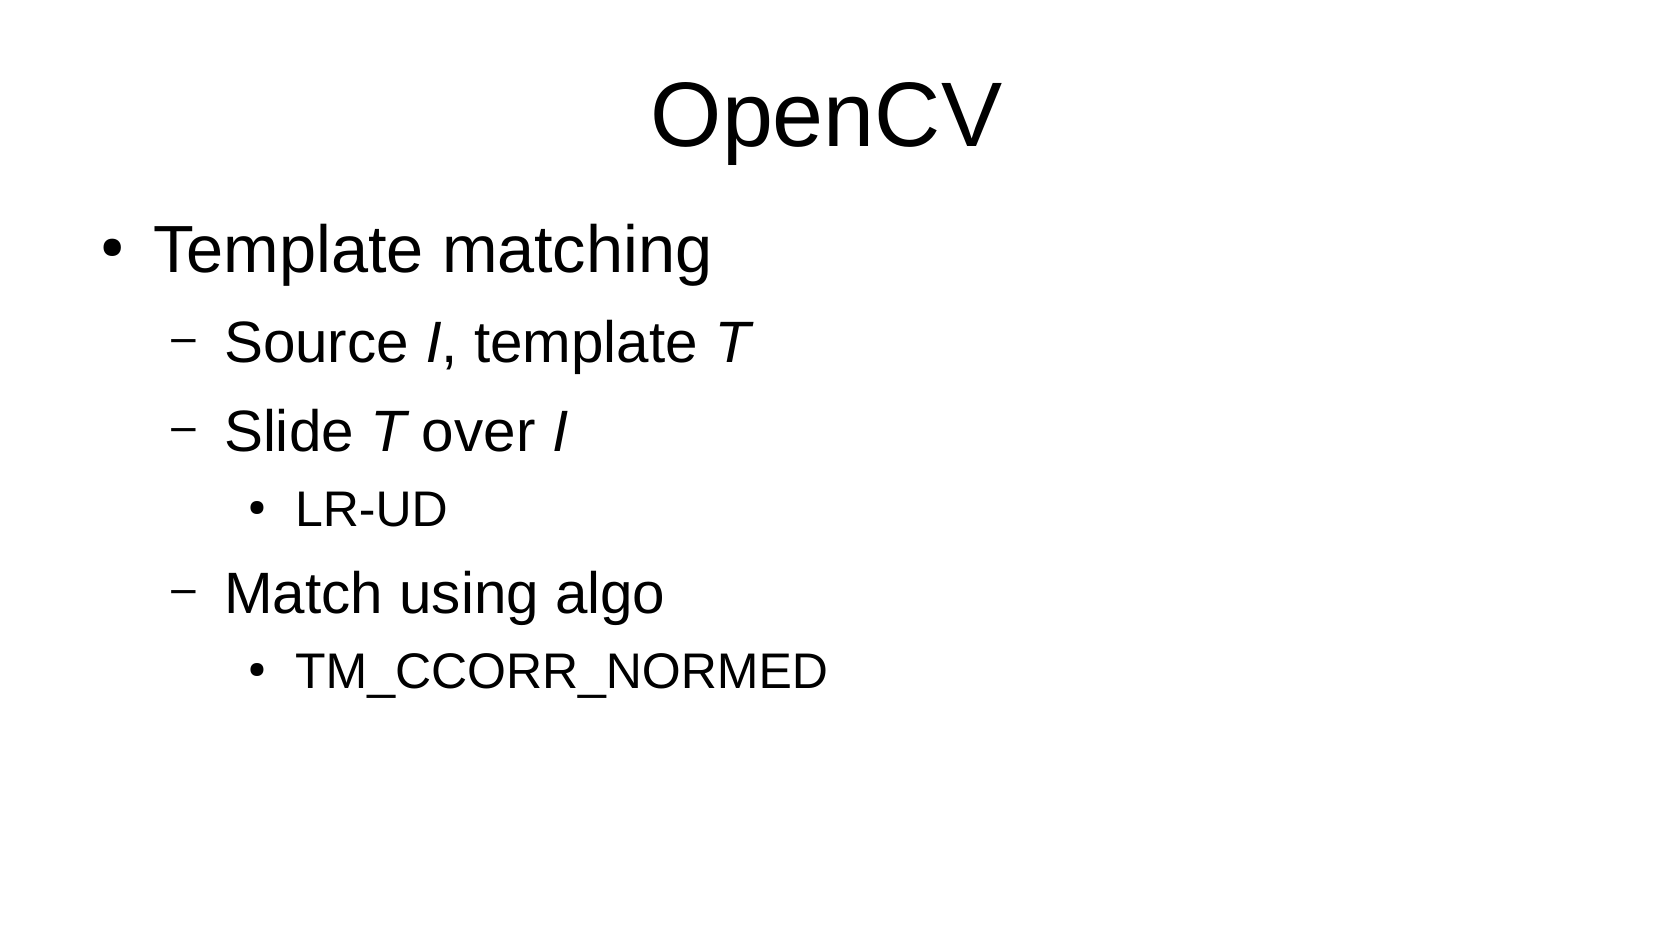

# OpenCV
Template matching
Source I, template T
Slide T over I
LR-UD
Match using algo
TM_CCORR_NORMED